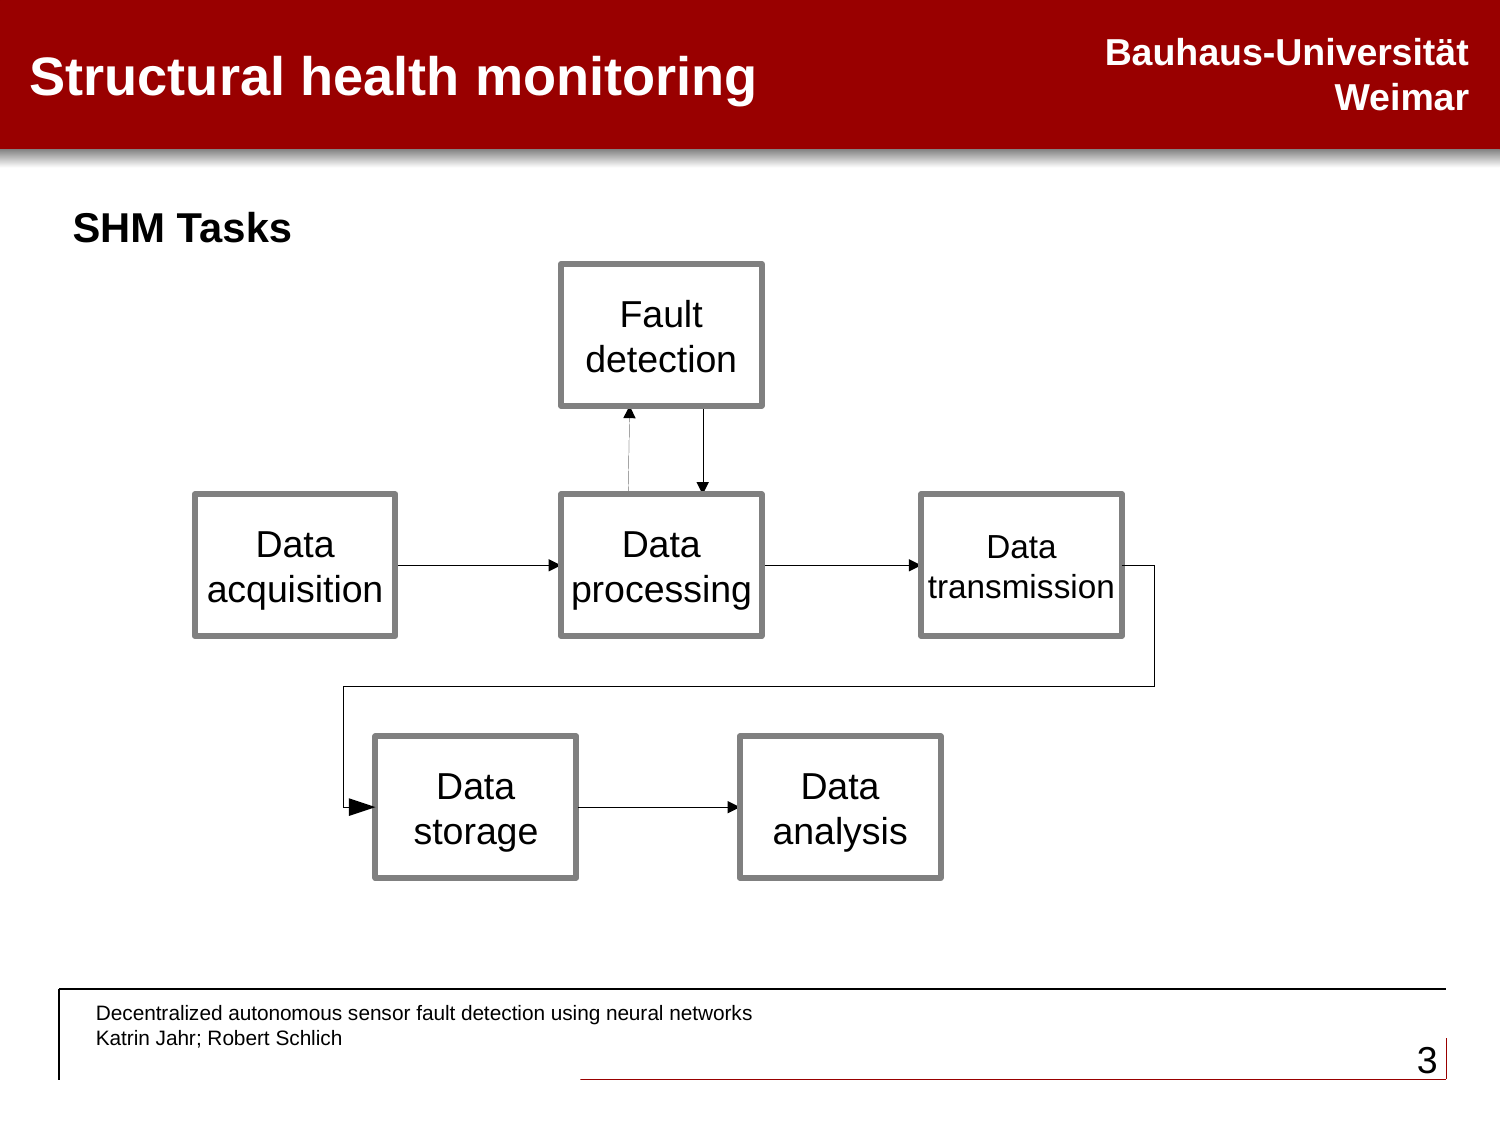

Structural health monitoring
SHM Tasks
Fault
detection
Data
acquisition
Data
processing
Data
transmission
Data
storage
Data
analysis